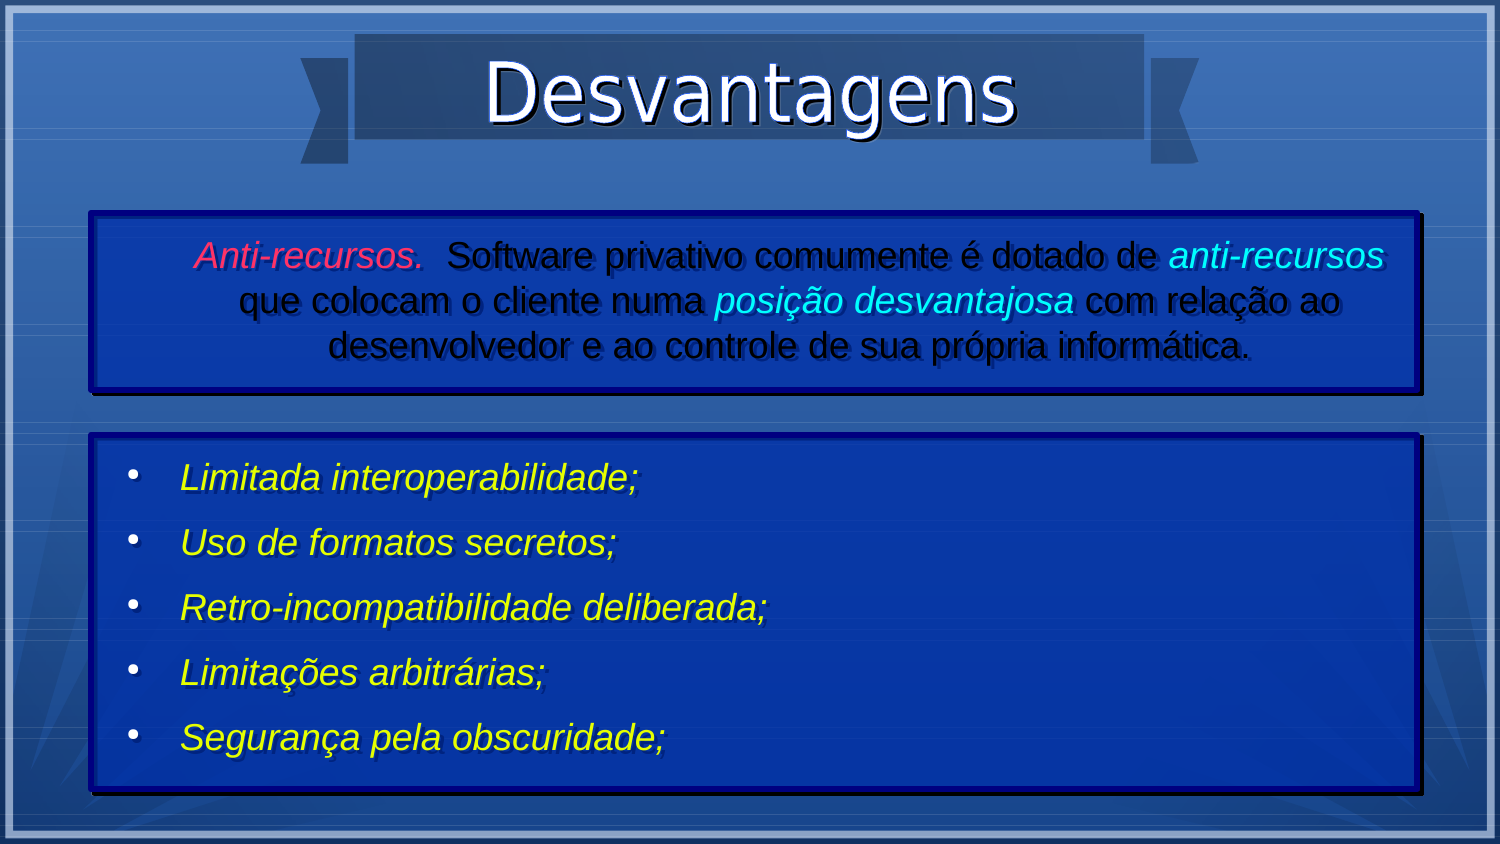

# Desvantagens
Anti-recursos. Software privativo comumente é dotado de anti-recursos que colocam o cliente numa posição desvantajosa com relação ao desenvolvedor e ao controle de sua própria informática.
Limitada interoperabilidade;
Uso de formatos secretos;
Retro-incompatibilidade deliberada;
Limitações arbitrárias;
Segurança pela obscuridade;